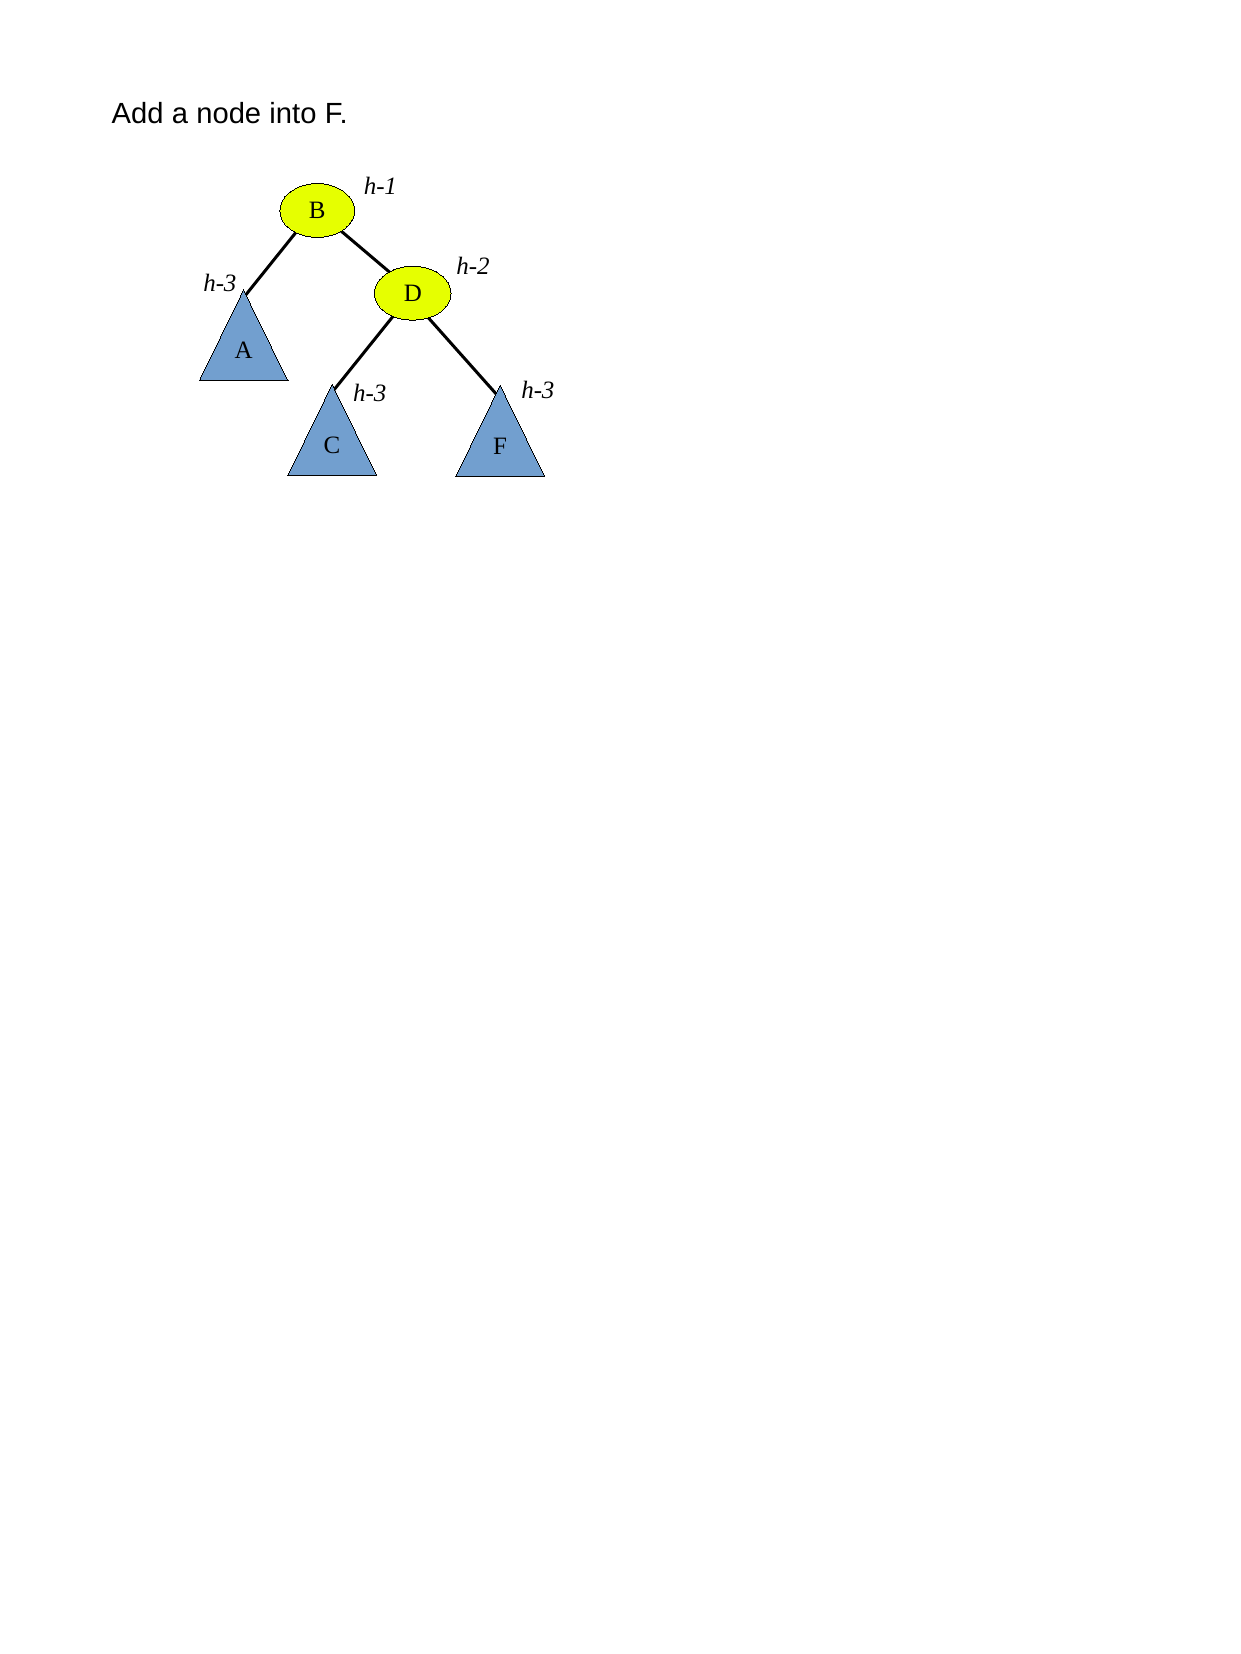

Add a node into F.
h-1
B
h-2
h-3
D
A
h-3
h-3
C
F